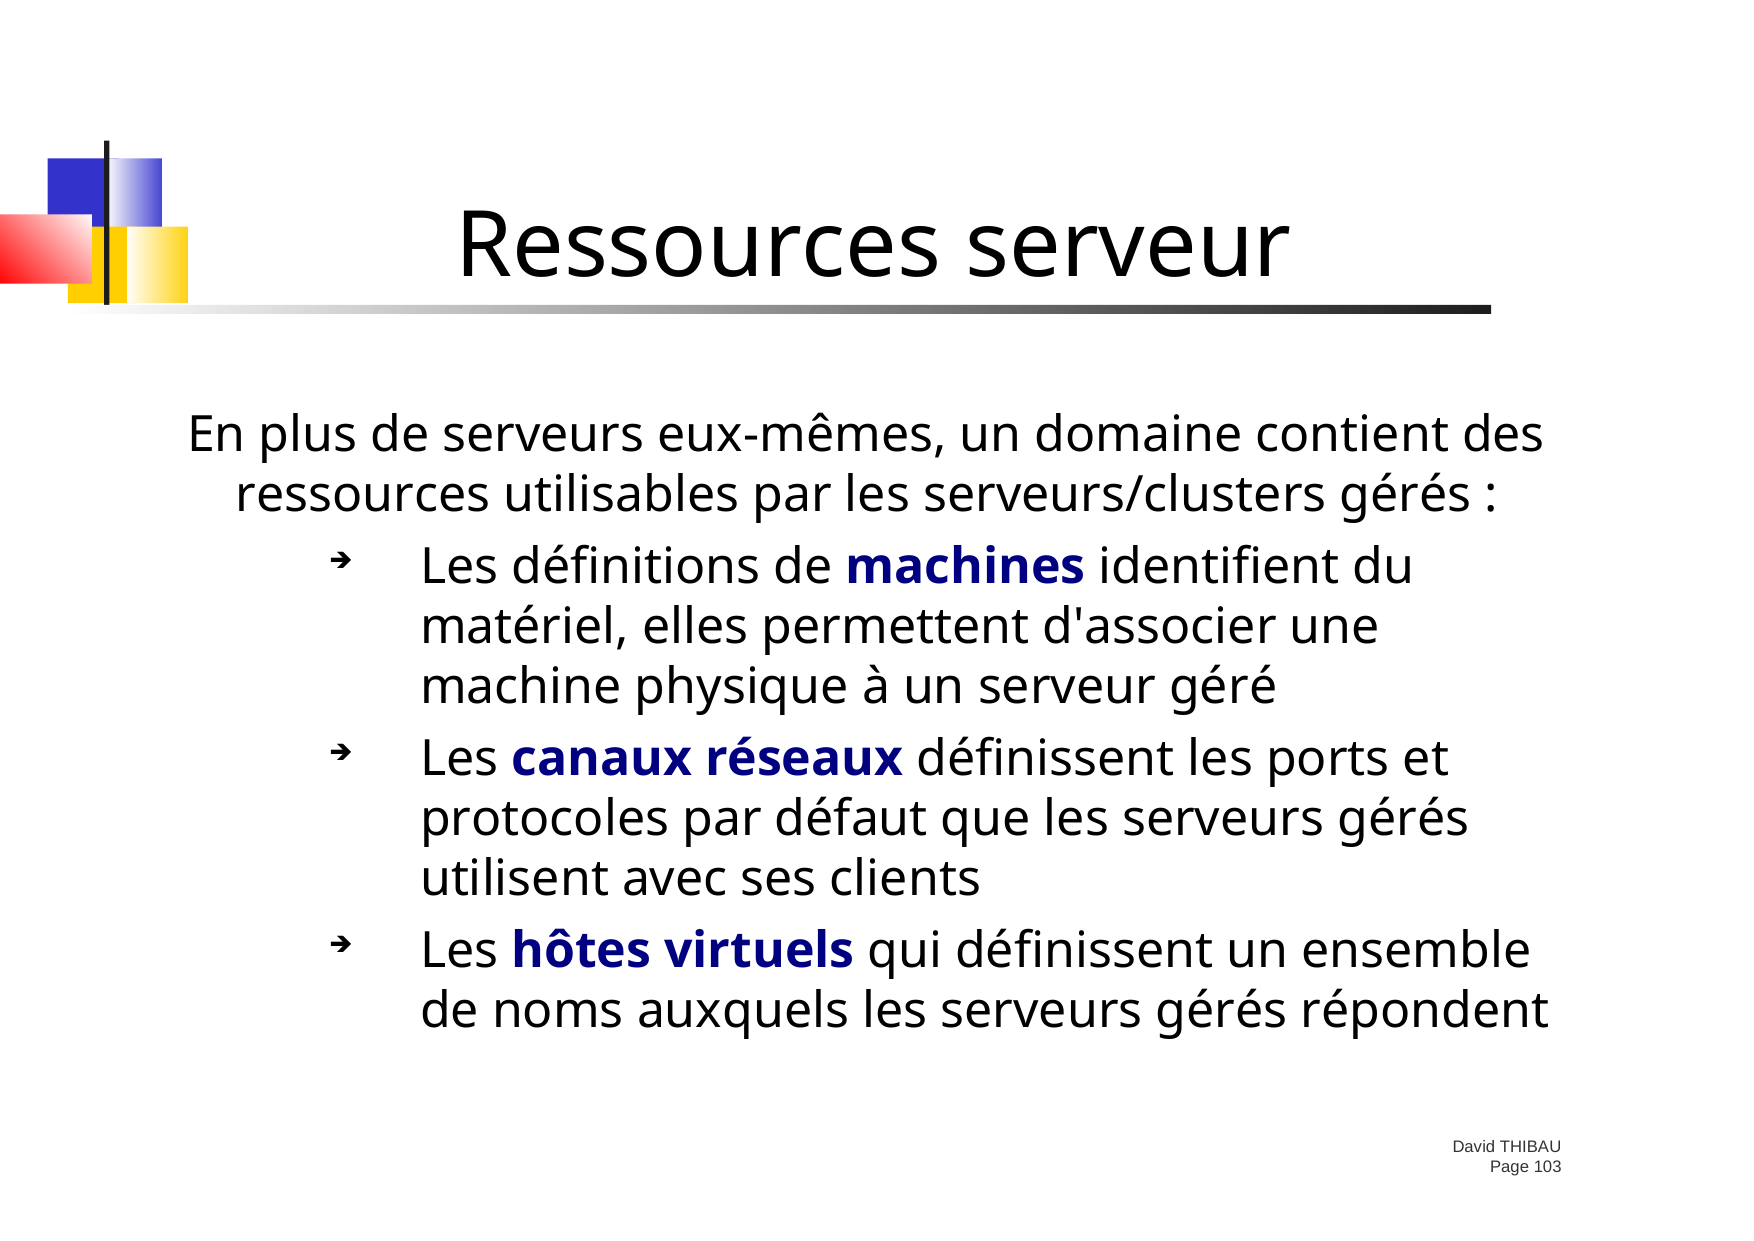

# Ressources serveur
En plus de serveurs eux-mêmes, un domaine contient des ressources utilisables par les serveurs/clusters gérés :
Les définitions de machines identifient du matériel, elles permettent d'associer une machine physique à un serveur géré
Les canaux réseaux définissent les ports et protocoles par défaut que les serveurs gérés utilisent avec ses clients
Les hôtes virtuels qui définissent un ensemble de noms auxquels les serveurs gérés répondent